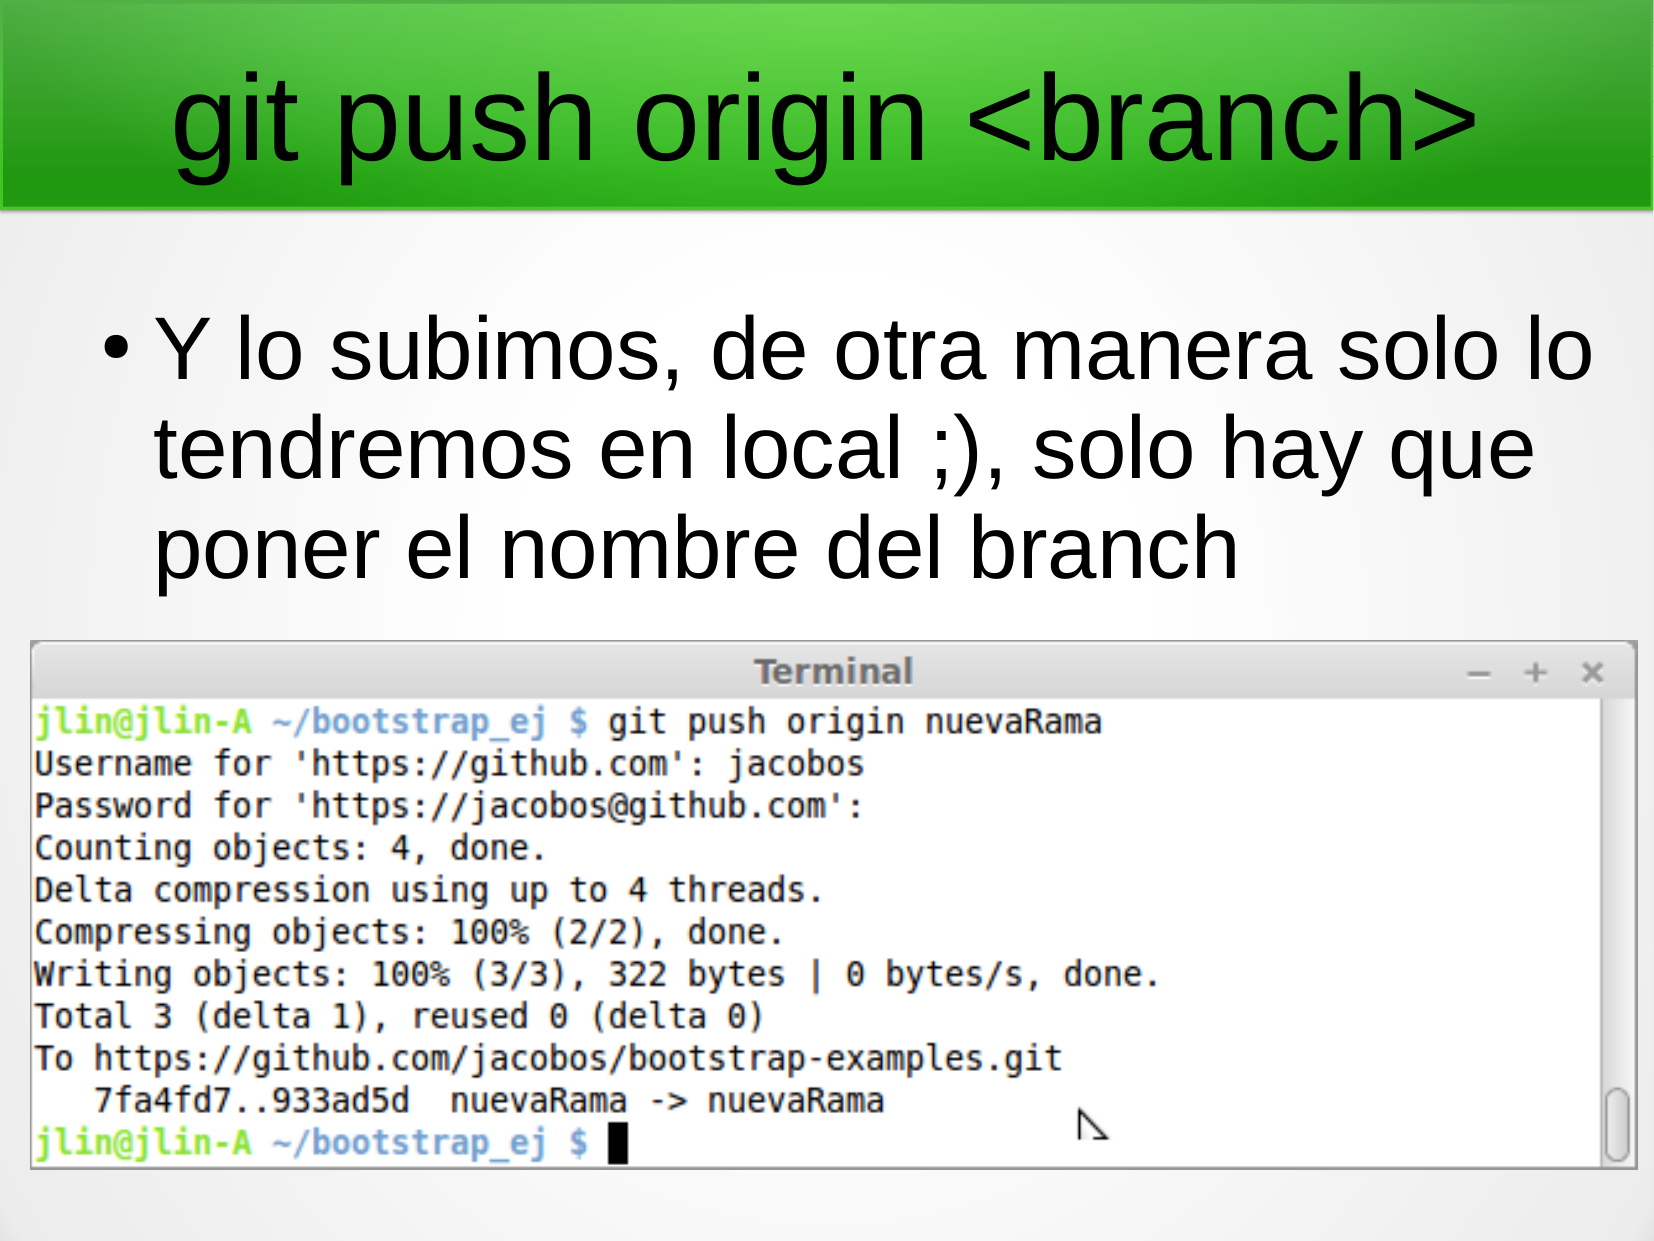

# git push origin <branch>
Y lo subimos, de otra manera solo lo tendremos en local ;), solo hay que poner el nombre del branch